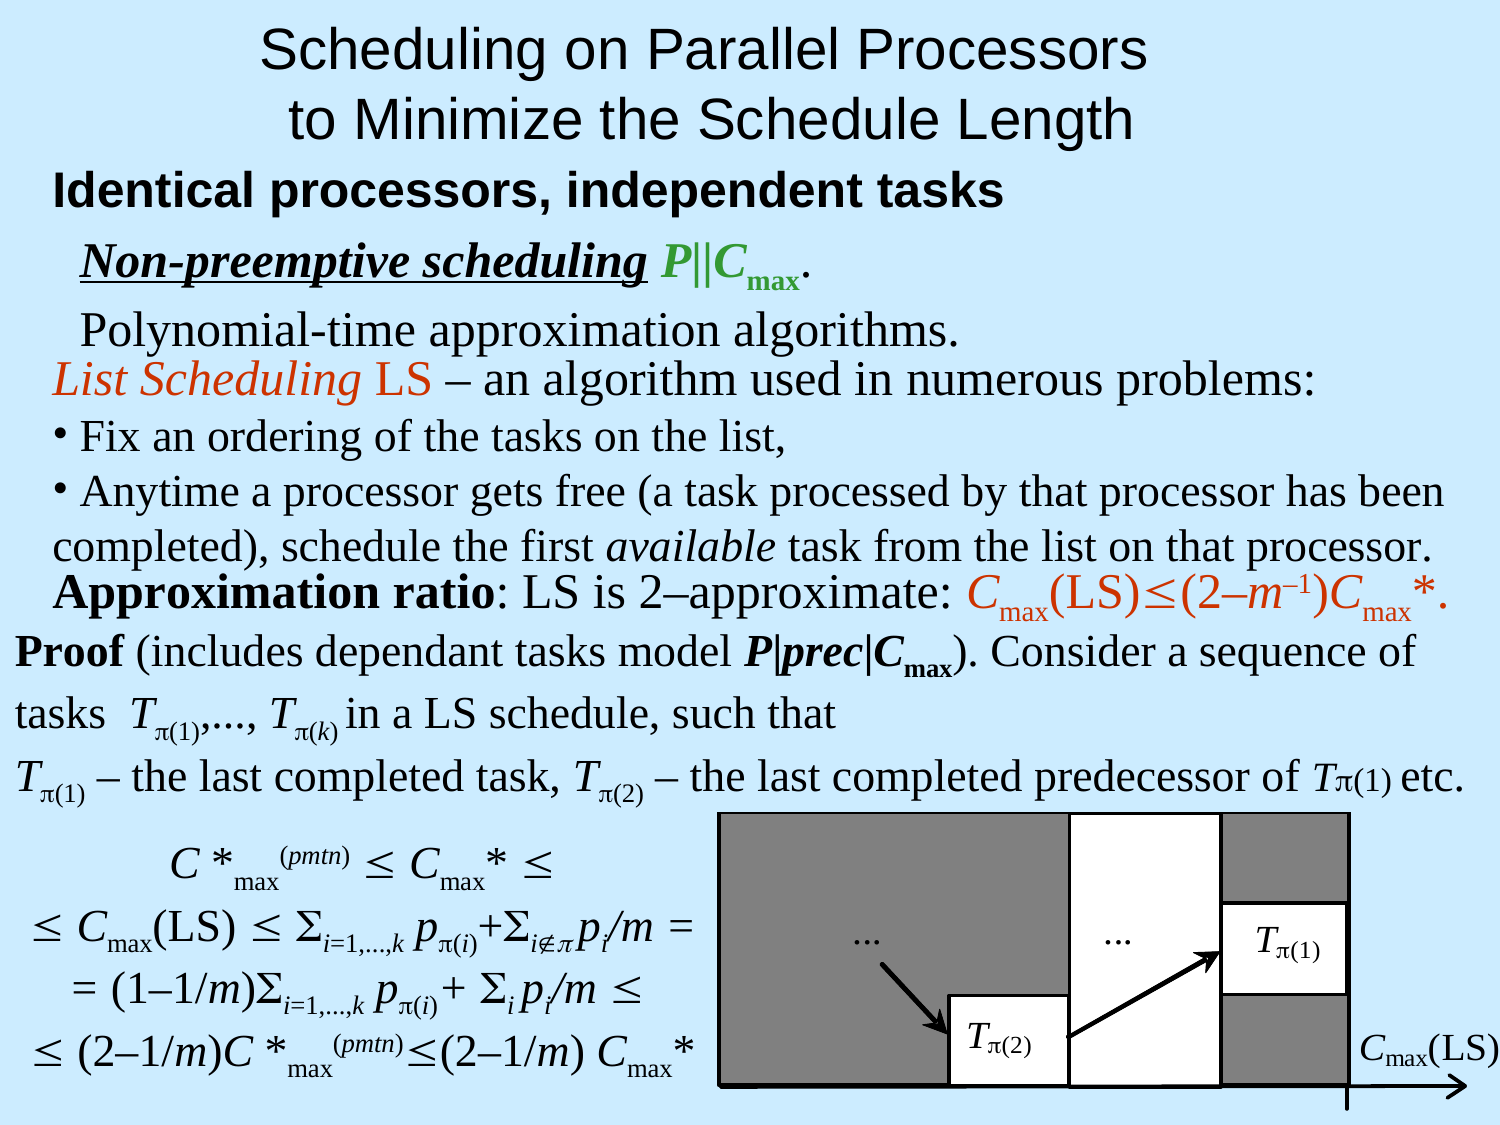

# Scheduling on Parallel Processors to Minimize the Schedule Length
Identical processors, independent tasks
Non-preemptive scheduling P||Cmax.
Polynomial-time approximation algorithms.
List Scheduling LS – an algorithm used in numerous problems:
 Fix an ordering of the tasks on the list,
 Anytime a processor gets free (a task processed by that processor has been completed), schedule the first available task from the list on that processor.
Approximation ratio: LS is 2–approximate: Cmax(LS)(2–m–1)Cmax*.
Proof (includes dependant tasks model P|prec|Cmax). Consider a sequence of tasks T(1),..., T(k) in a LS schedule, such that
T(1) – the last completed task, T(2) – the last completed predecessor of T(1) etc.
C *max(pmtn)  Cmax* 
 Cmax(LS)  i=1,...,k p(i)+i pi/m =
= (1–1/m)i=1,...,k p(i)+ i pi/m 
 (2–1/m)C *max(pmtn)(2–1/m) Cmax*